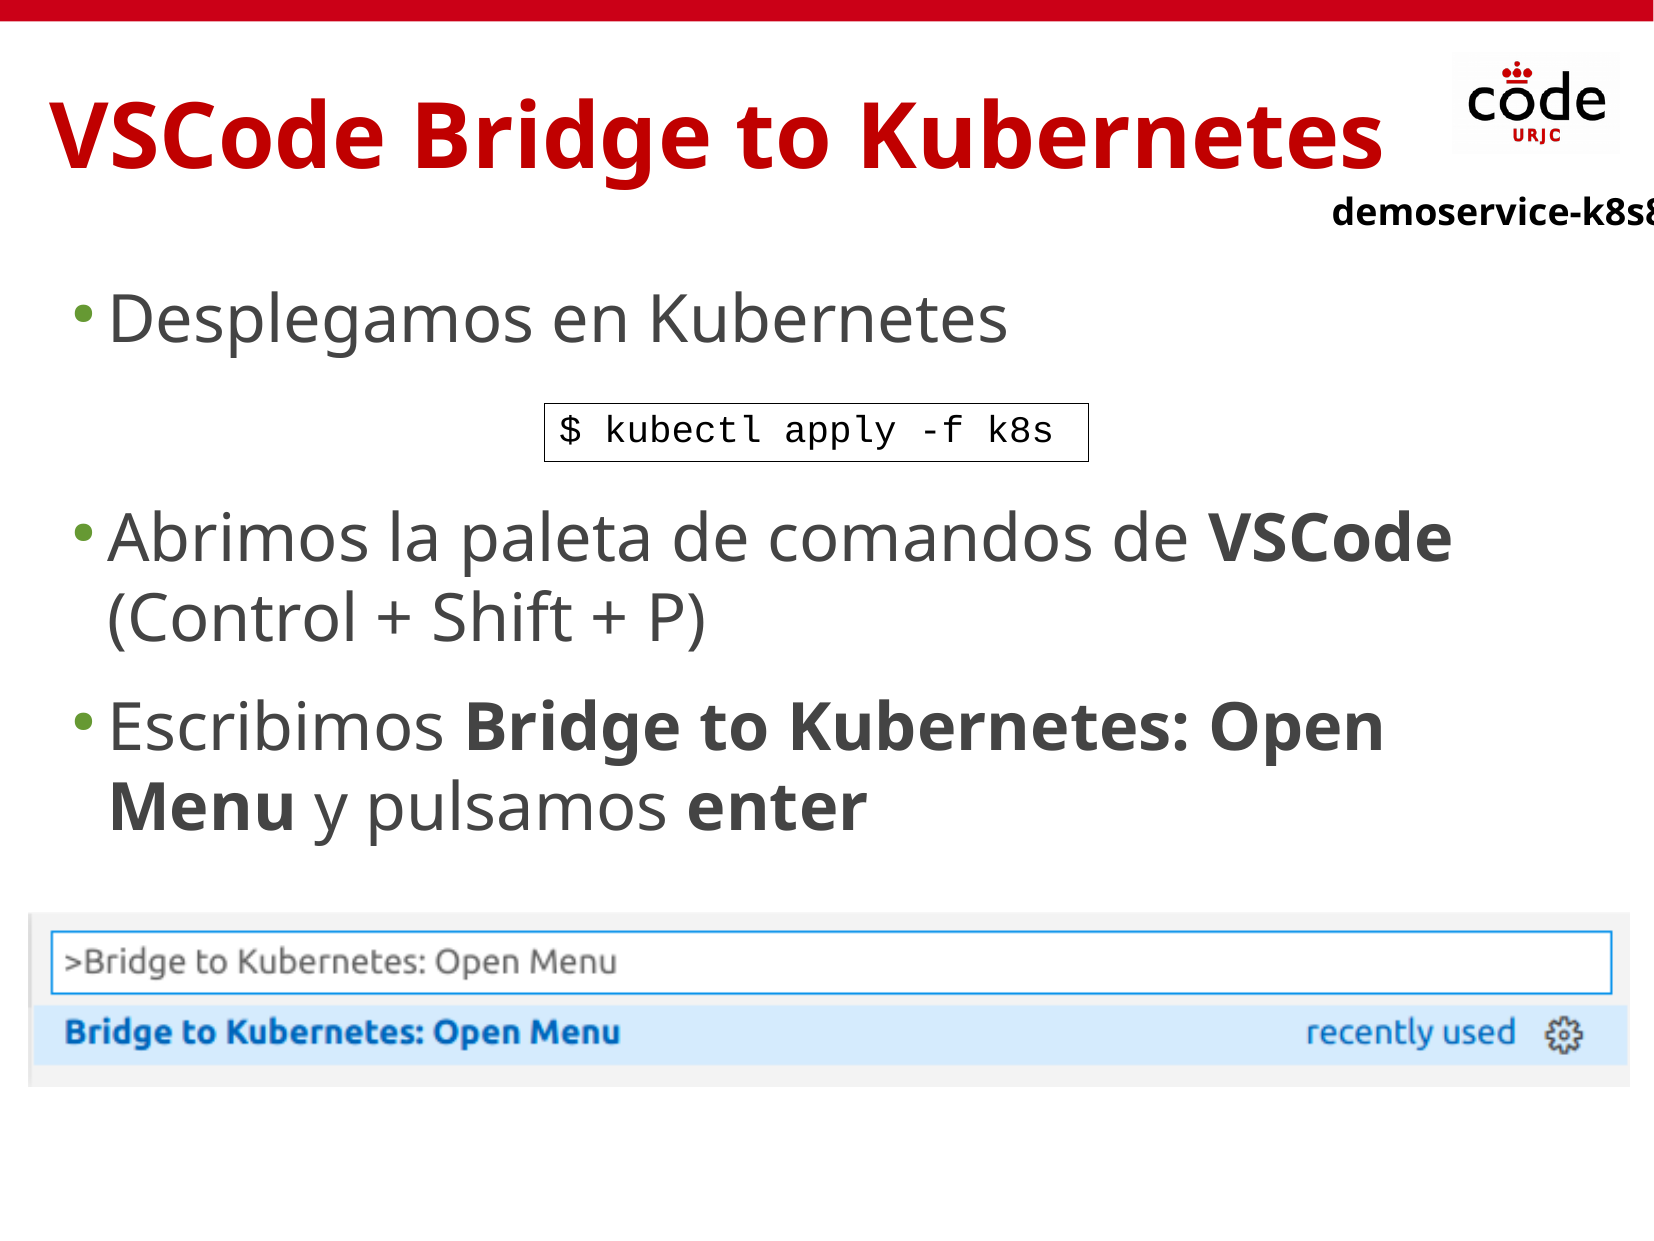

# VSCode Bridge to Kubernetes
demoservice-k8s8
Desplegamos en Kubernetes
Abrimos la paleta de comandos de VSCode (Control + Shift + P)
Escribimos Bridge to Kubernetes: Open Menu y pulsamos enter
$ kubectl apply -f k8s